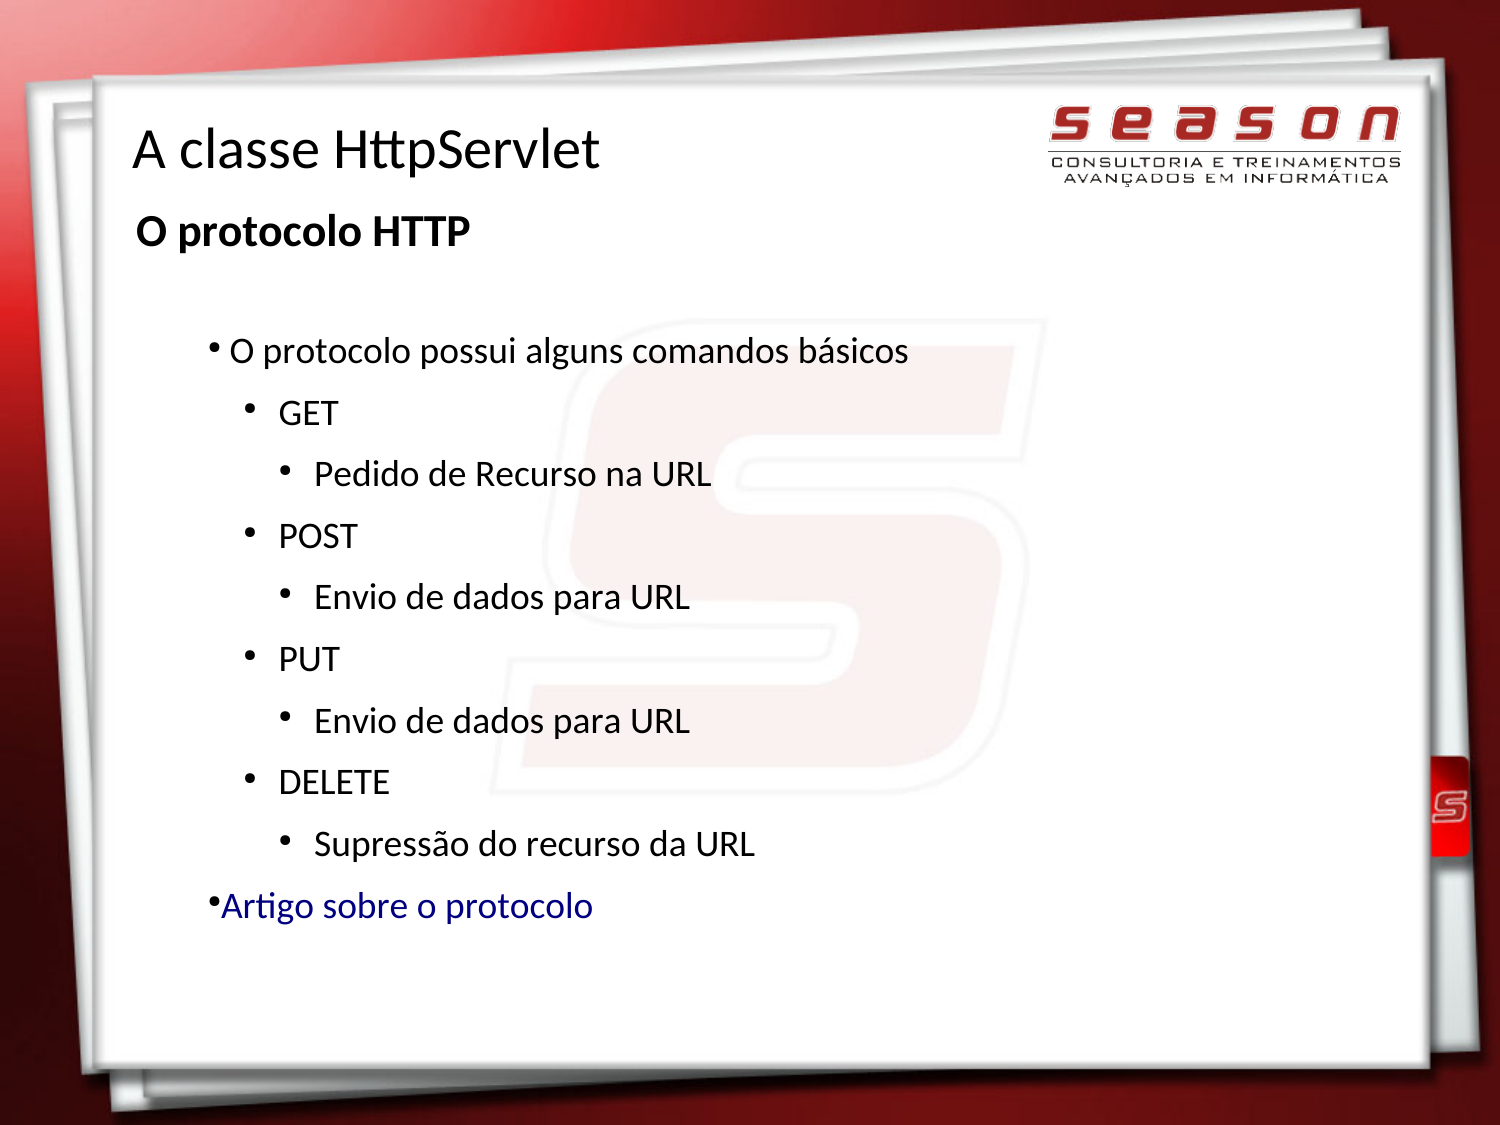

# A classe HttpServlet
O protocolo HTTP
 O protocolo possui alguns comandos básicos
GET
Pedido de Recurso na URL
POST
Envio de dados para URL
PUT
Envio de dados para URL
DELETE
Supressão do recurso da URL
Artigo sobre o protocolo